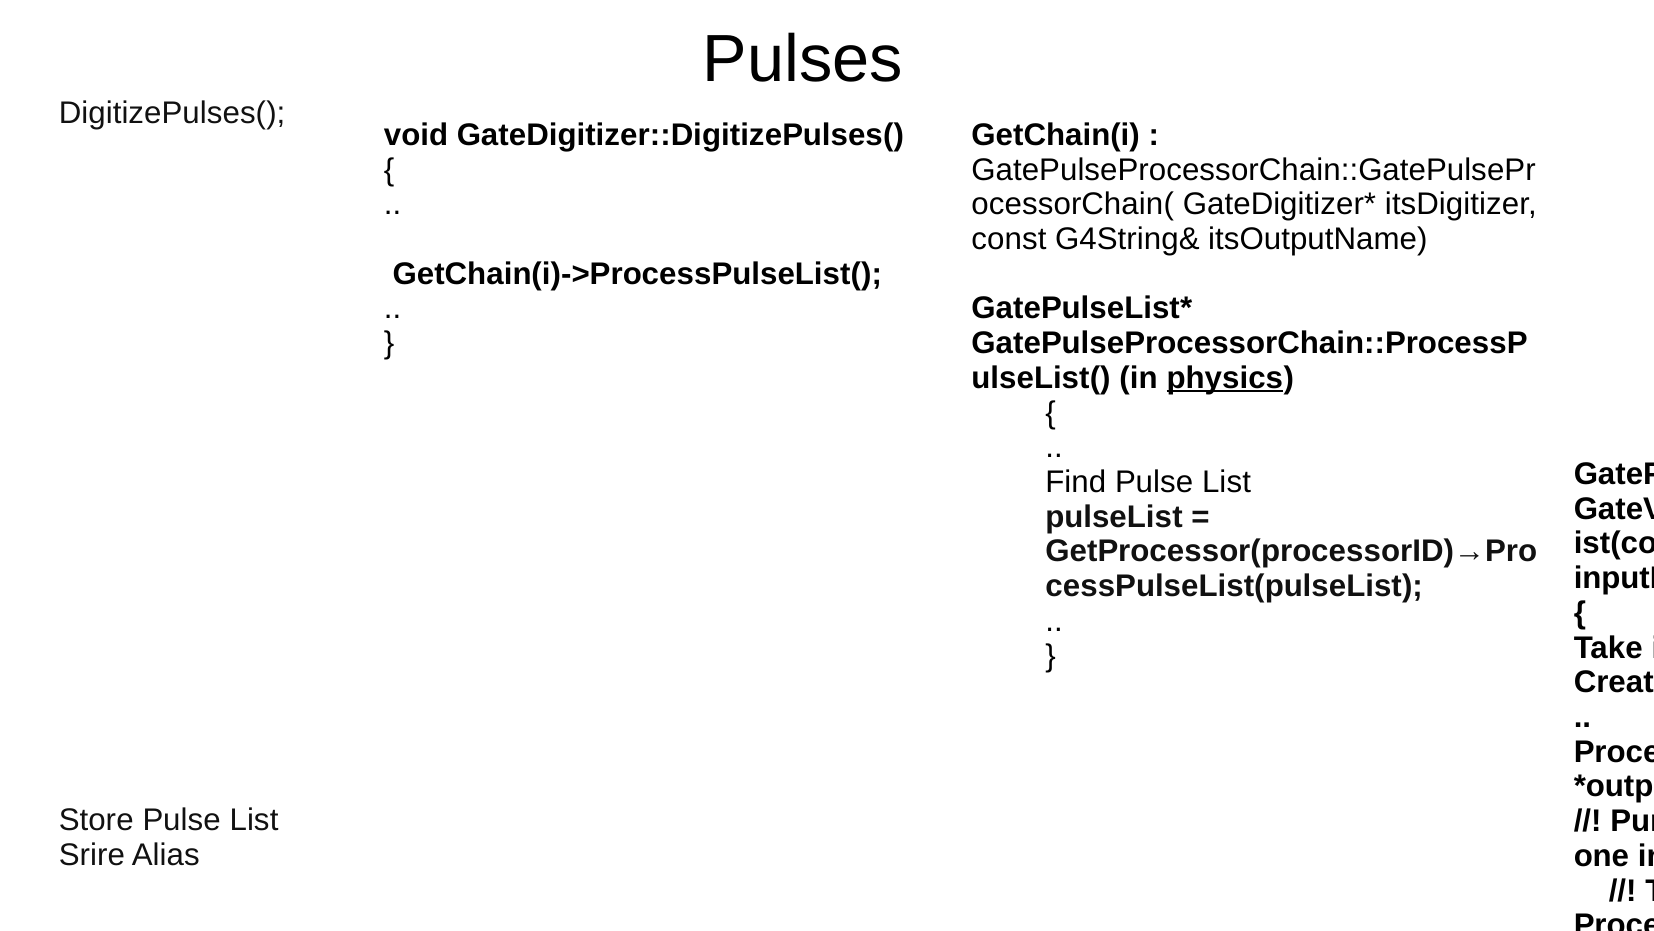

# Pulses
DigitizePulses();
Store Pulse List
Srire Alias
void GateDigitizer::DigitizePulses()
{
..
 GetChain(i)->ProcessPulseList();
..
}
GetChain(i) : GatePulseProcessorChain::GatePulseProcessorChain( GateDigitizer* itsDigitizer, const G4String& itsOutputName)
GatePulseList* GatePulseProcessorChain::ProcessPulseList() (in physics)
{
..
Find Pulse List
pulseList = GetProcessor(processorID)→ProcessPulseList(pulseList);
..
}
GatePulseList* GateVPulseProcessor::ProcessPulseList(const GatePulseList* inputPulseList)
{
Take inputPulseList
Create new PulseList
..
ProcessOnePulse( *iter, *outputPulseList);
//! Pure virtual function for processing one input-pulse
 //! This function is called by ProcessPulseList() for each of the input pulses
 //! The result of the pulse-processing must be incorporated into the output pulse-list
}